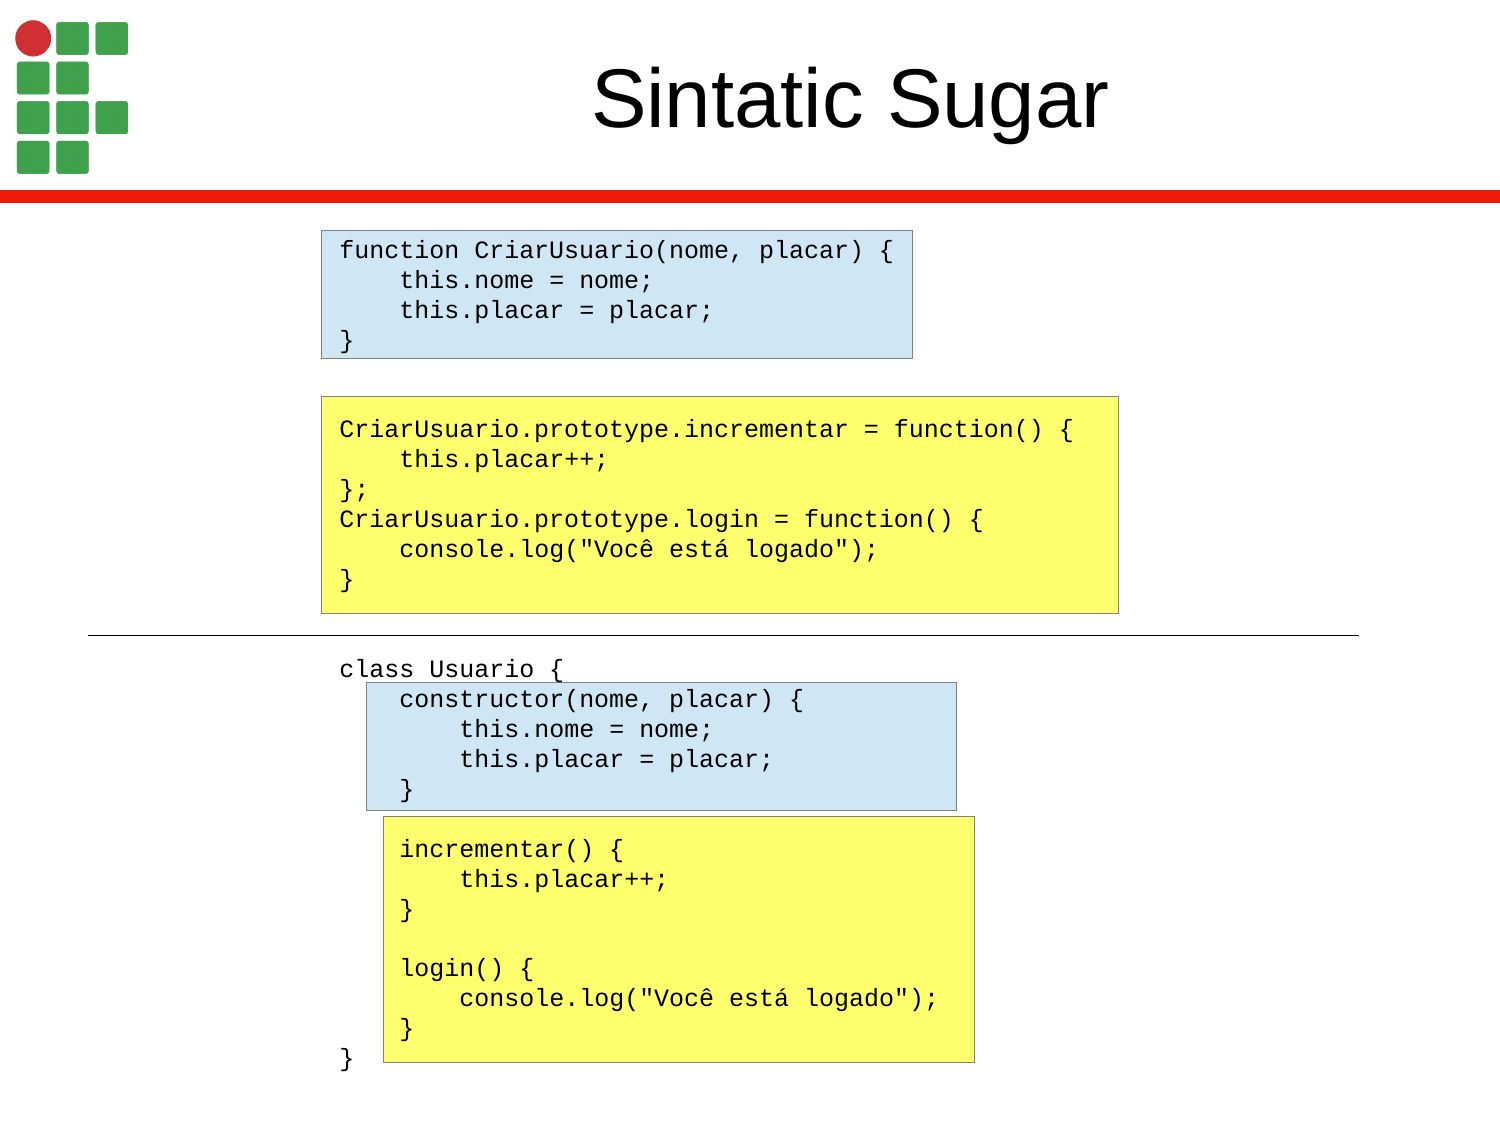

# Sintatic Sugar
function CriarUsuario(nome, placar) {
 this.nome = nome;
 this.placar = placar;
}
CriarUsuario.prototype.incrementar = function() {
 this.placar++;
};
CriarUsuario.prototype.login = function() {
 console.log("Você está logado");
}
class Usuario {
 constructor(nome, placar) {
 this.nome = nome;
 this.placar = placar;
 }
 incrementar() {
 this.placar++;
 }
 login() {
 console.log("Você está logado");
 }
}